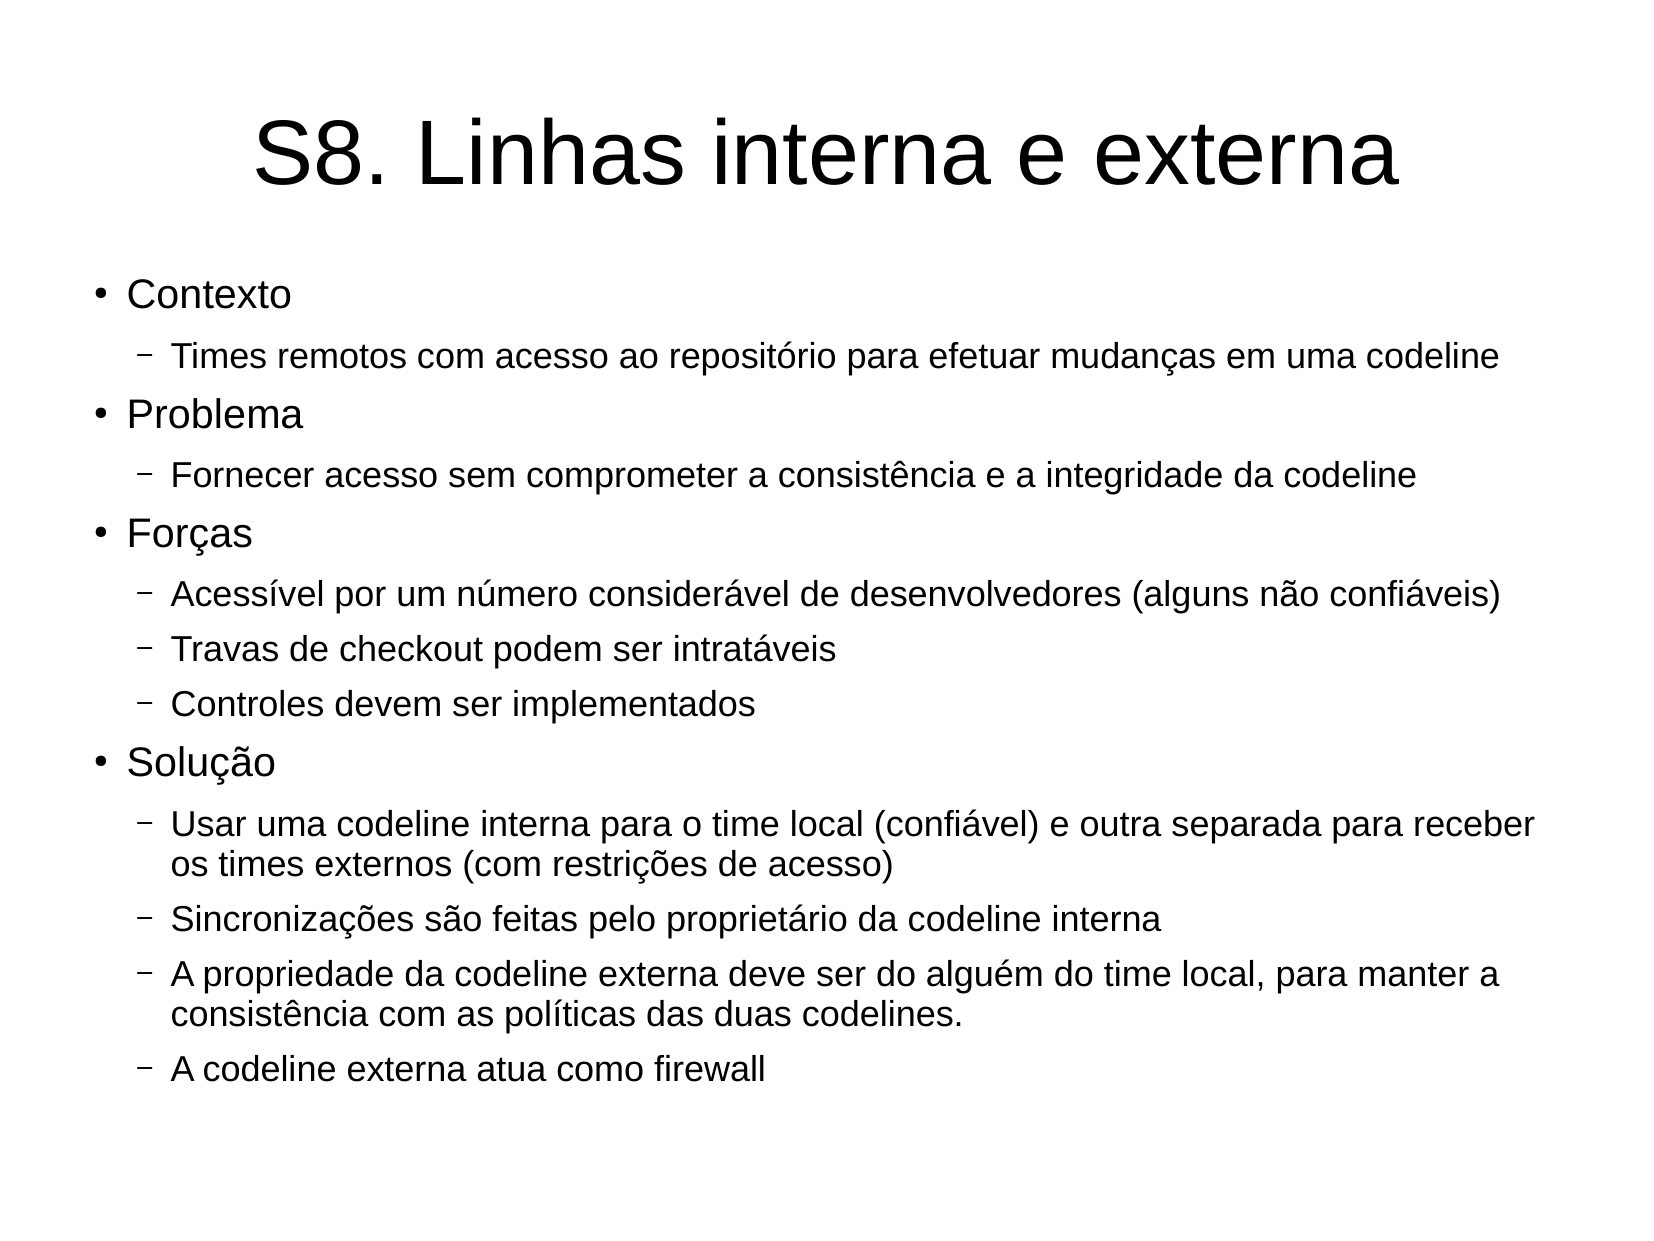

# S8. Linhas interna e externa
Contexto
Times remotos com acesso ao repositório para efetuar mudanças em uma codeline
Problema
Fornecer acesso sem comprometer a consistência e a integridade da codeline
Forças
Acessível por um número considerável de desenvolvedores (alguns não confiáveis)
Travas de checkout podem ser intratáveis
Controles devem ser implementados
Solução
Usar uma codeline interna para o time local (confiável) e outra separada para receber os times externos (com restrições de acesso)
Sincronizações são feitas pelo proprietário da codeline interna
A propriedade da codeline externa deve ser do alguém do time local, para manter a consistência com as políticas das duas codelines.
A codeline externa atua como firewall